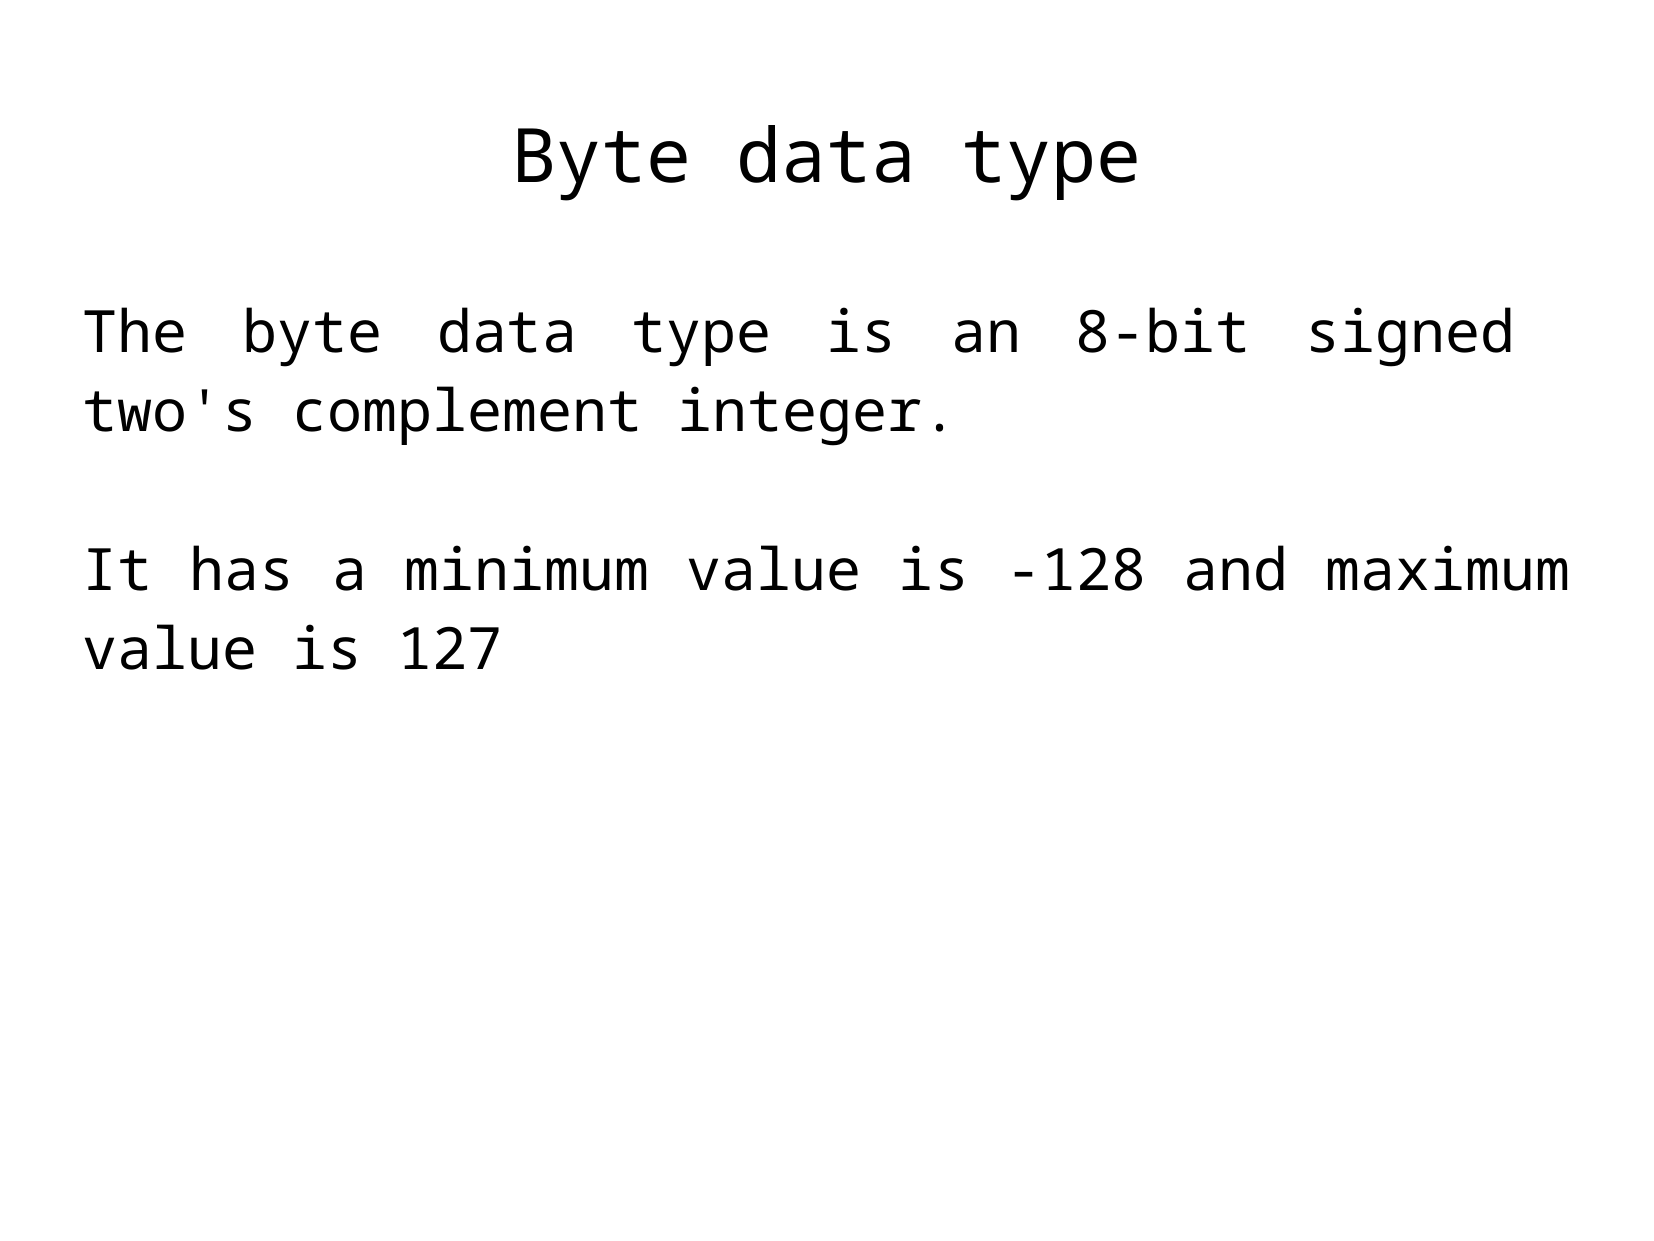

# Byte data type
The byte data type is an 8-bit signed two's complement integer.
It has a minimum value is -128 and maximum value is 127